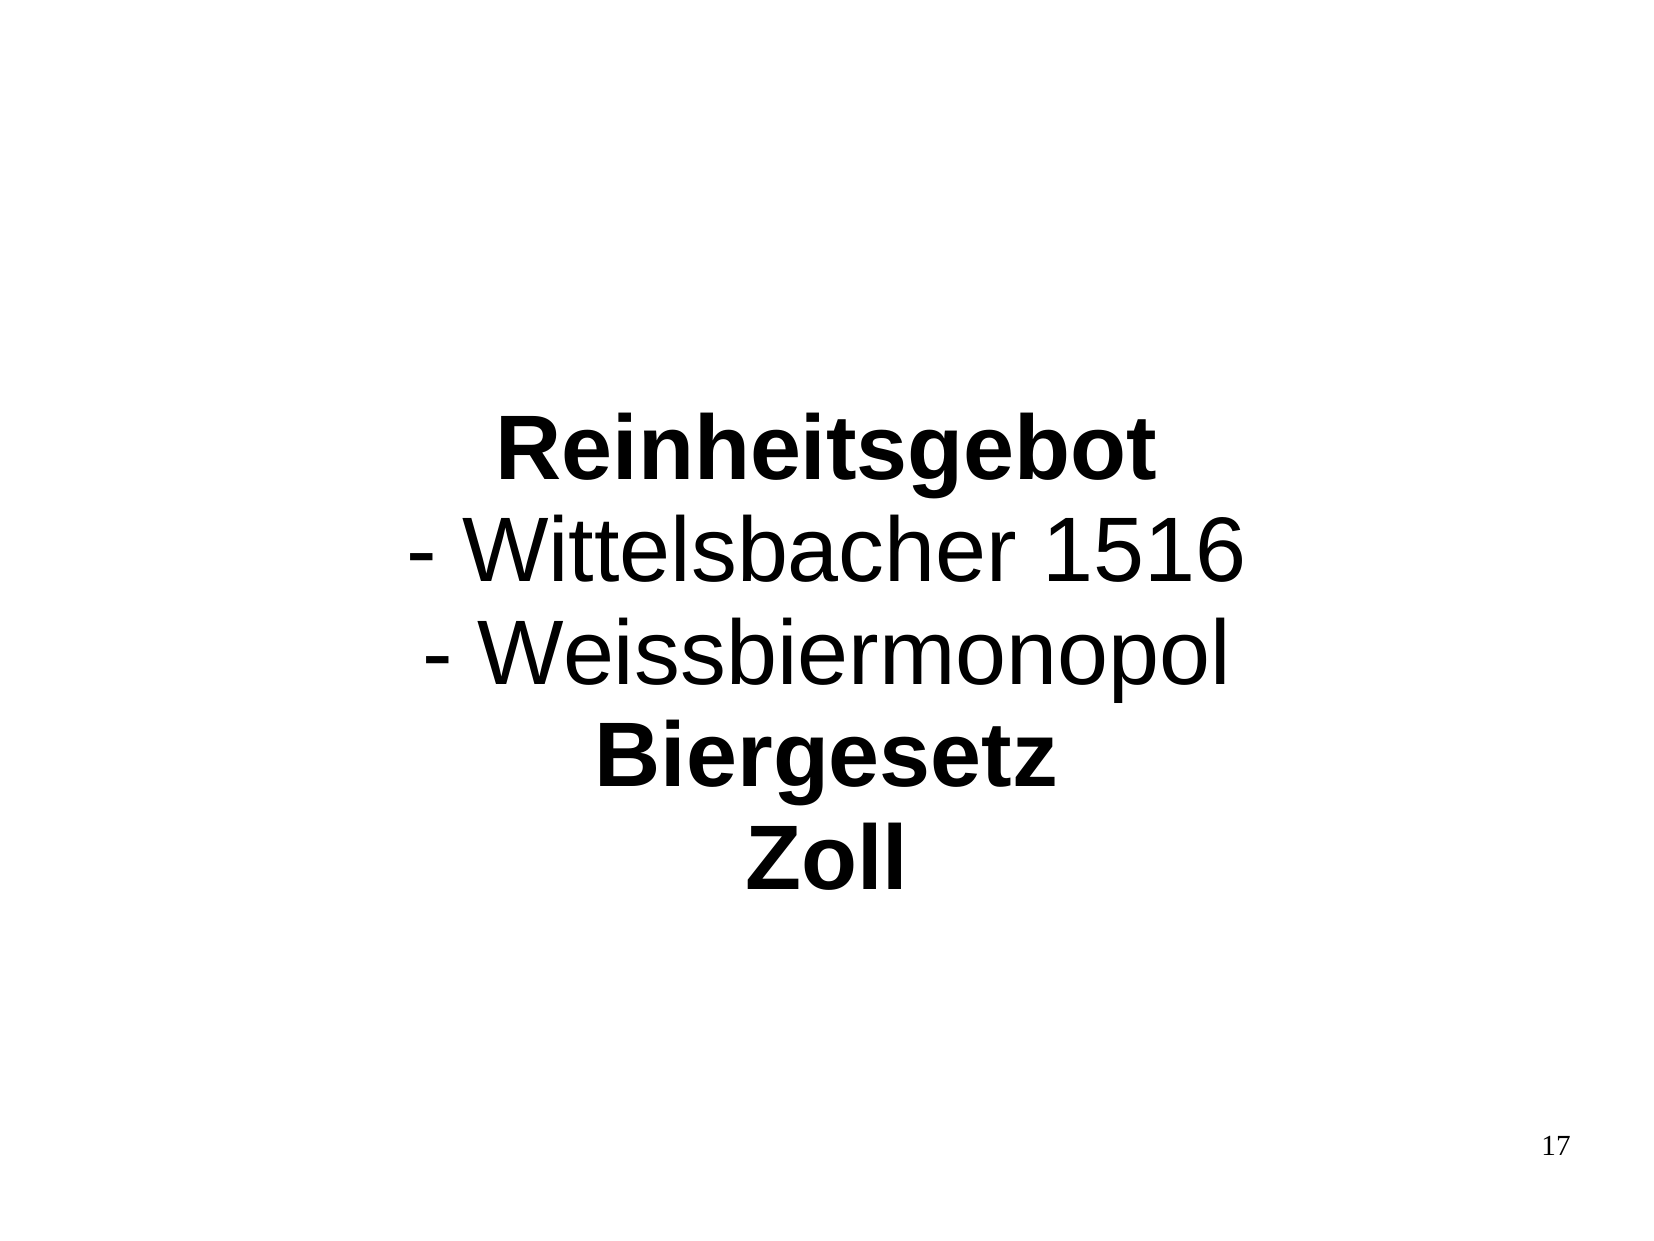

# Reinheitsgebot - Wittelsbacher 1516 - Weissbiermonopol Biergesetz Zoll
17